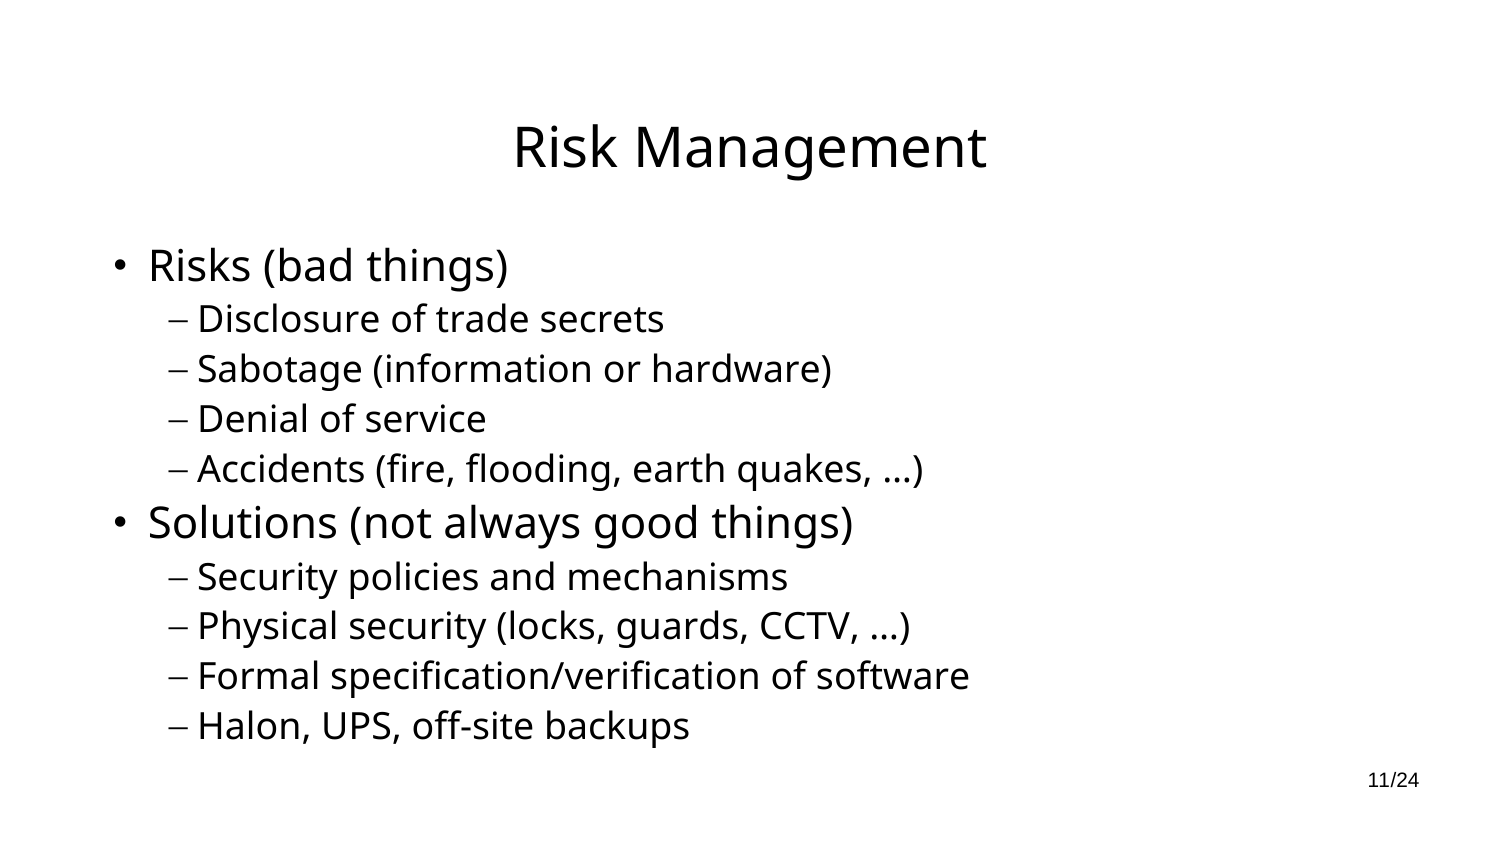

# Risk Management
Risks (bad things)‏
Disclosure of trade secrets
Sabotage (information or hardware)‏
Denial of service
Accidents (fire, flooding, earth quakes, …)‏
Solutions (not always good things)‏
Security policies and mechanisms
Physical security (locks, guards, CCTV, …)‏
Formal specification/verification of software
Halon, UPS, off-site backups